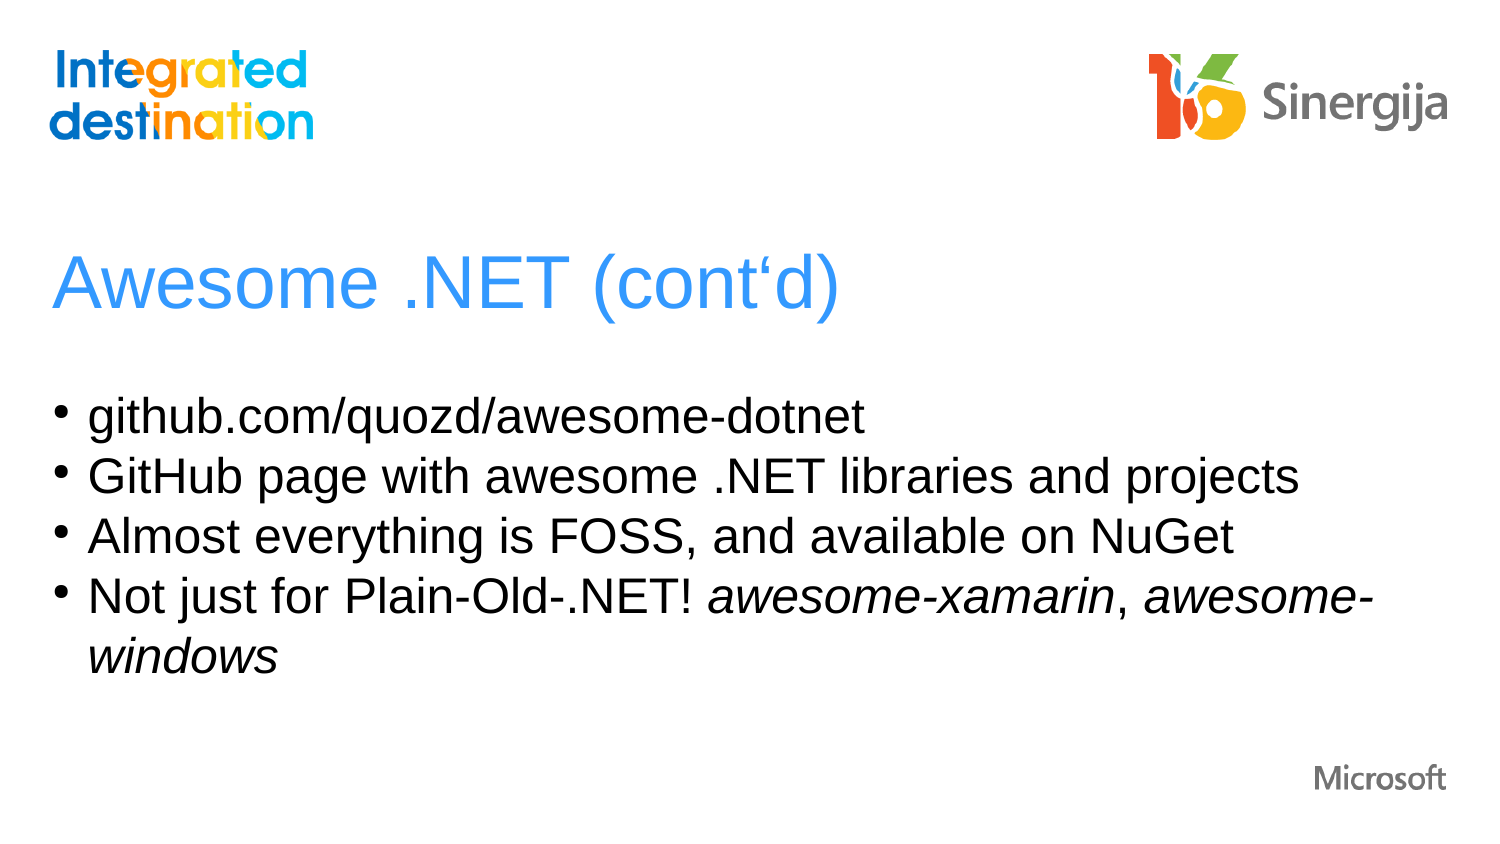

Awesome .NET (cont‘d)
github.com/quozd/awesome-dotnet
GitHub page with awesome .NET libraries and projects
Almost everything is FOSS, and available on NuGet
Not just for Plain-Old-.NET! awesome-xamarin, awesome-windows